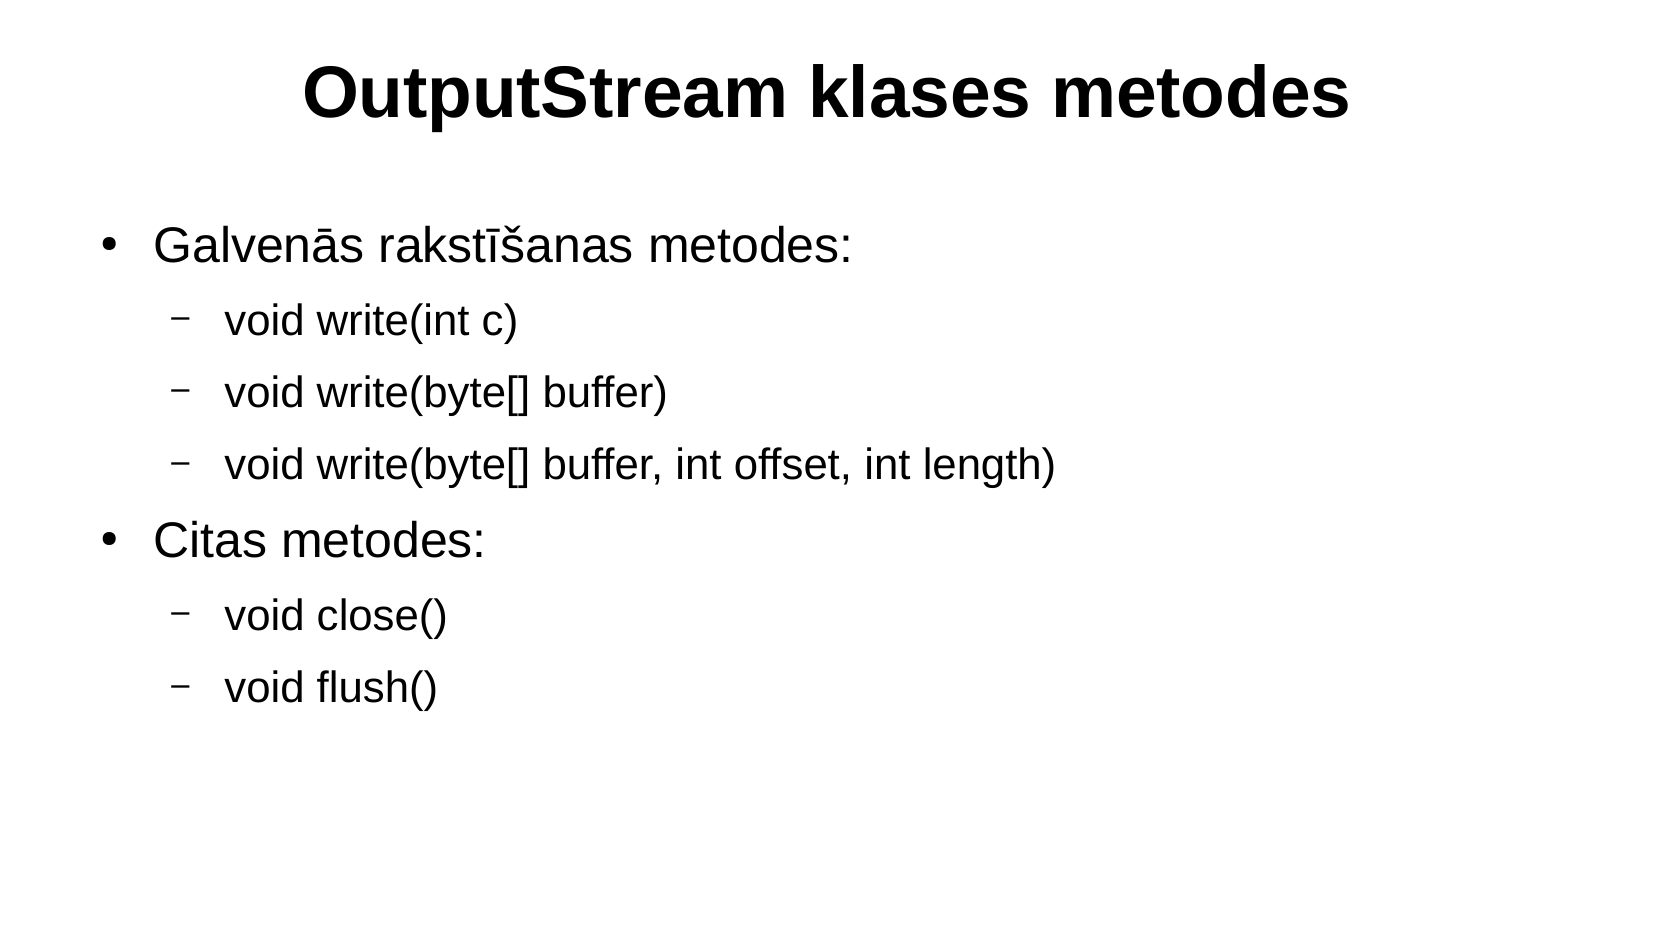

# OutputStream klases metodes
Galvenās rakstīšanas metodes:
void write(int c)
void write(byte[] buffer)
void write(byte[] buffer, int offset, int length)
Citas metodes:
void close()
void flush()